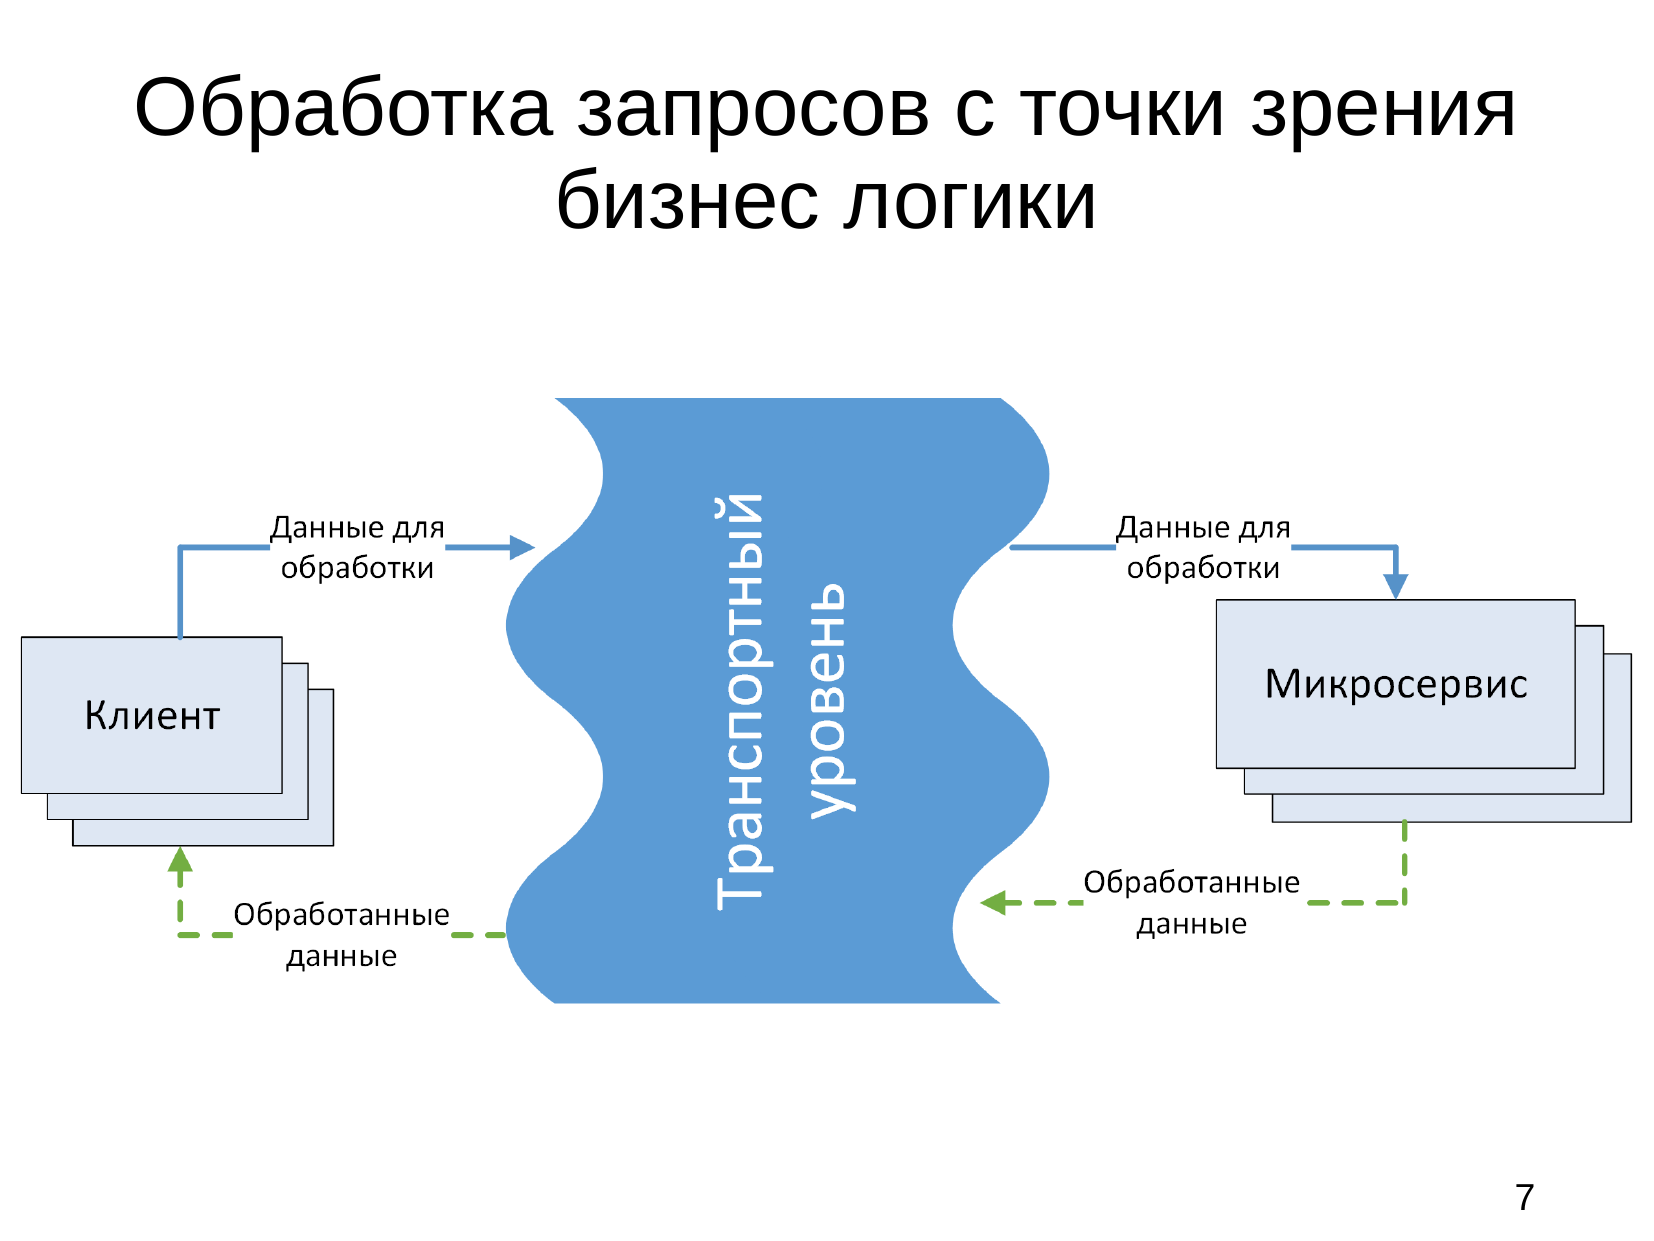

# Обработка запросов с точки зрения бизнес логики